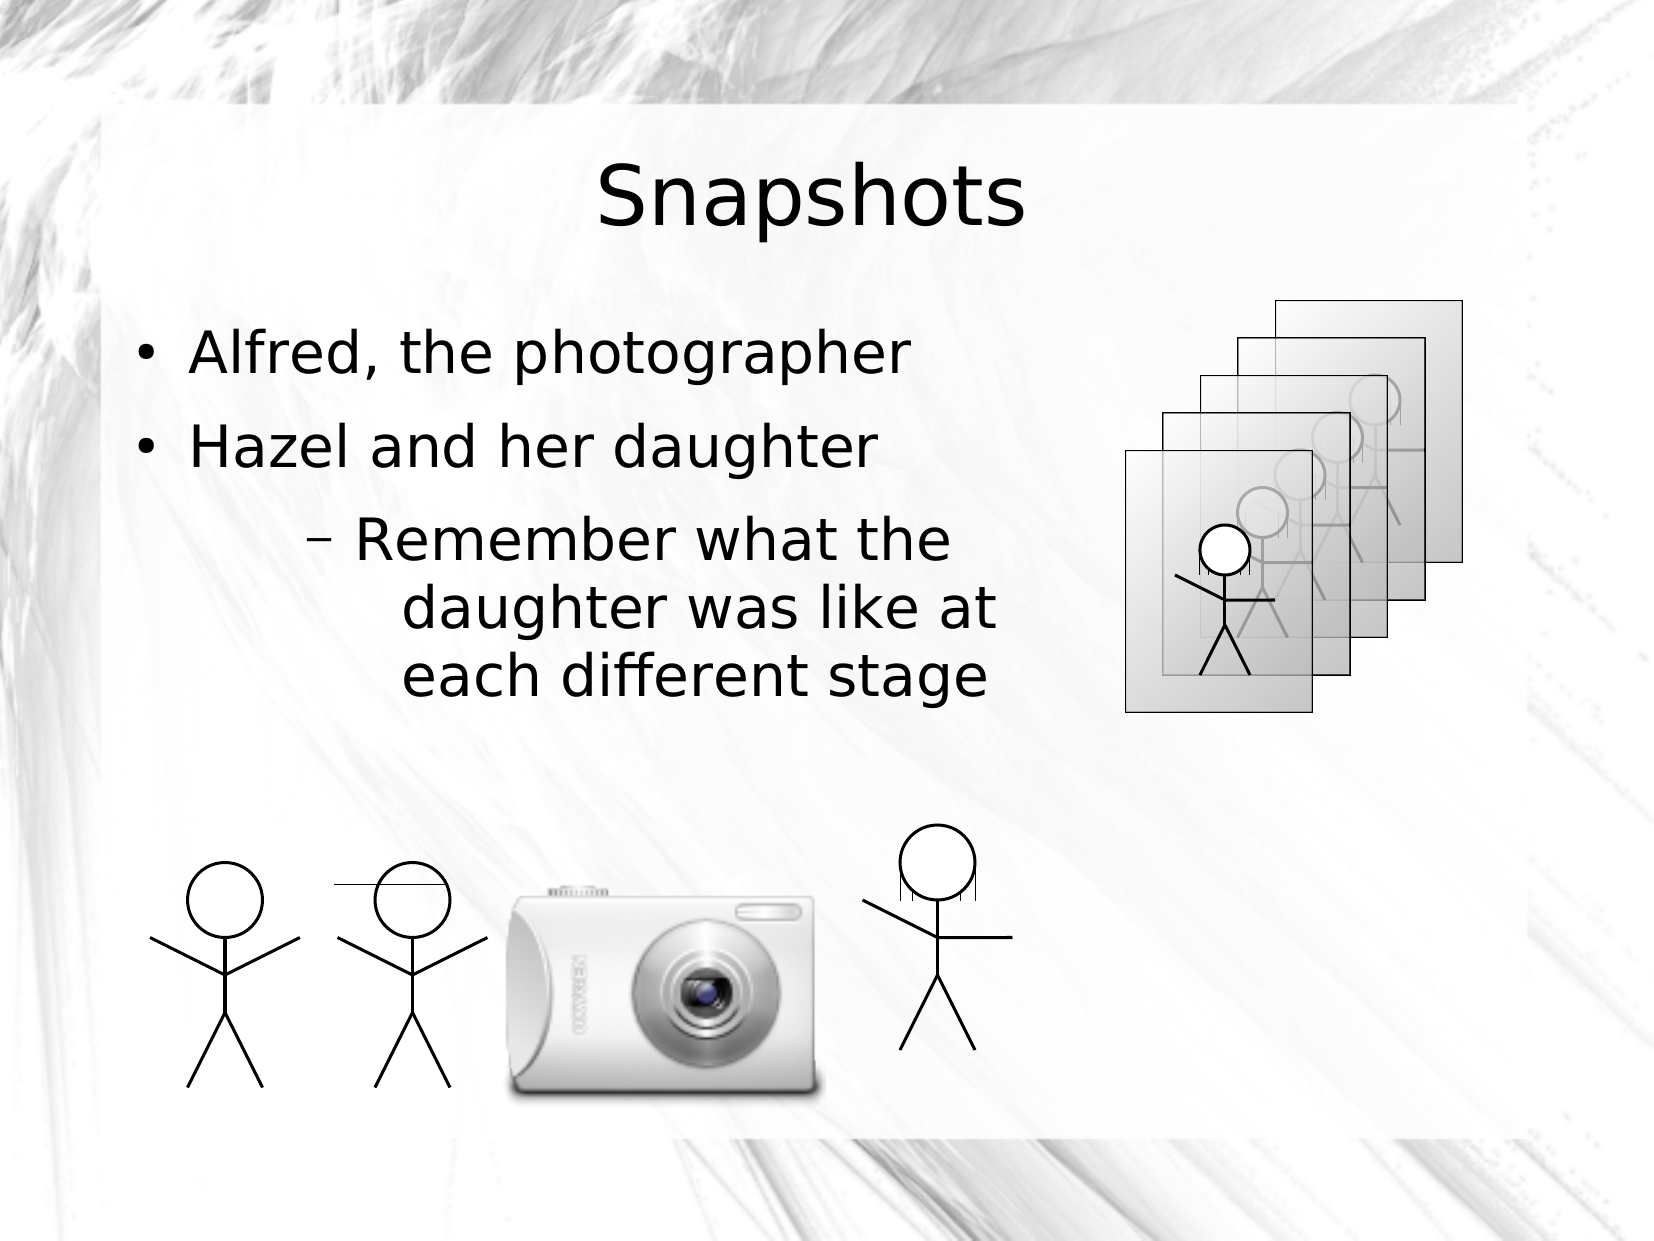

# Snapshots
Alfred, the photographer
Hazel and her daughter
Remember what the
daughter was like at
each different stage